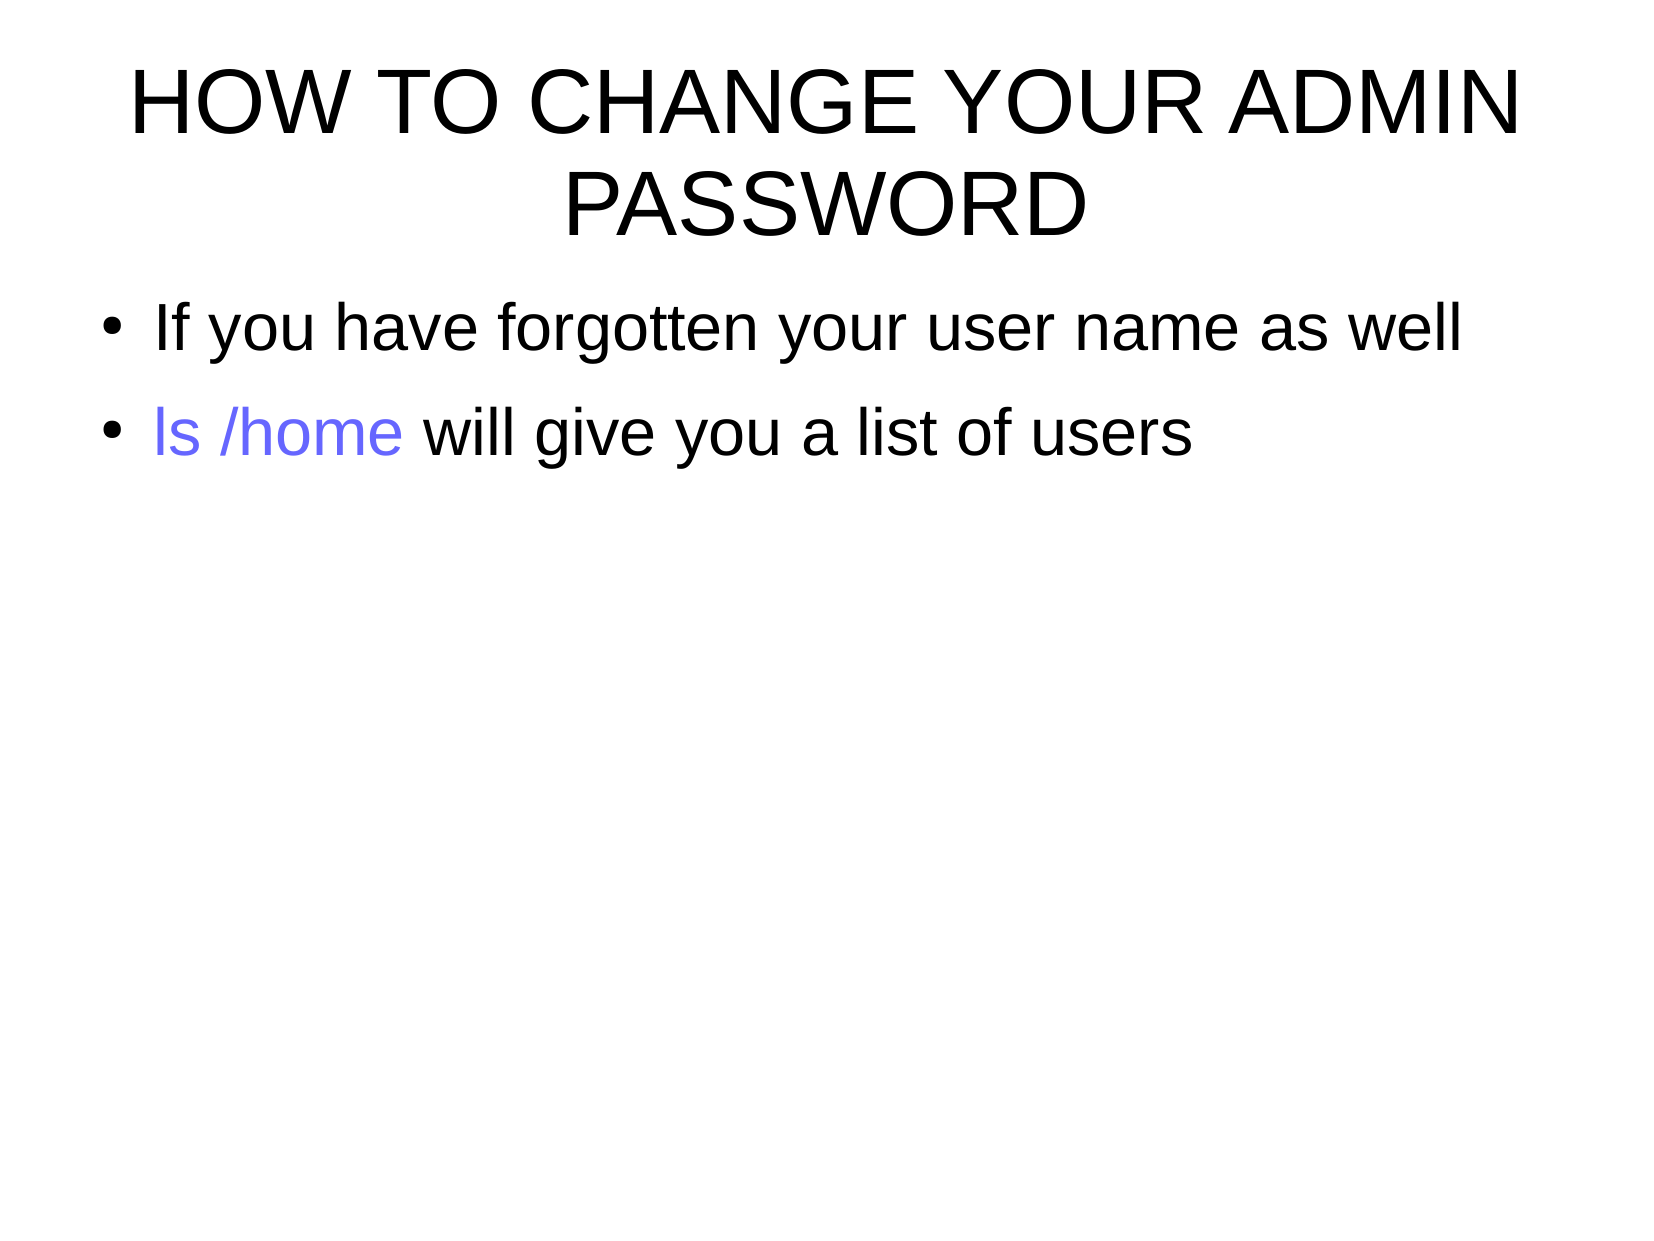

# HOW TO CHANGE YOUR ADMIN PASSWORD
If you have forgotten your user name as well
ls /home will give you a list of users